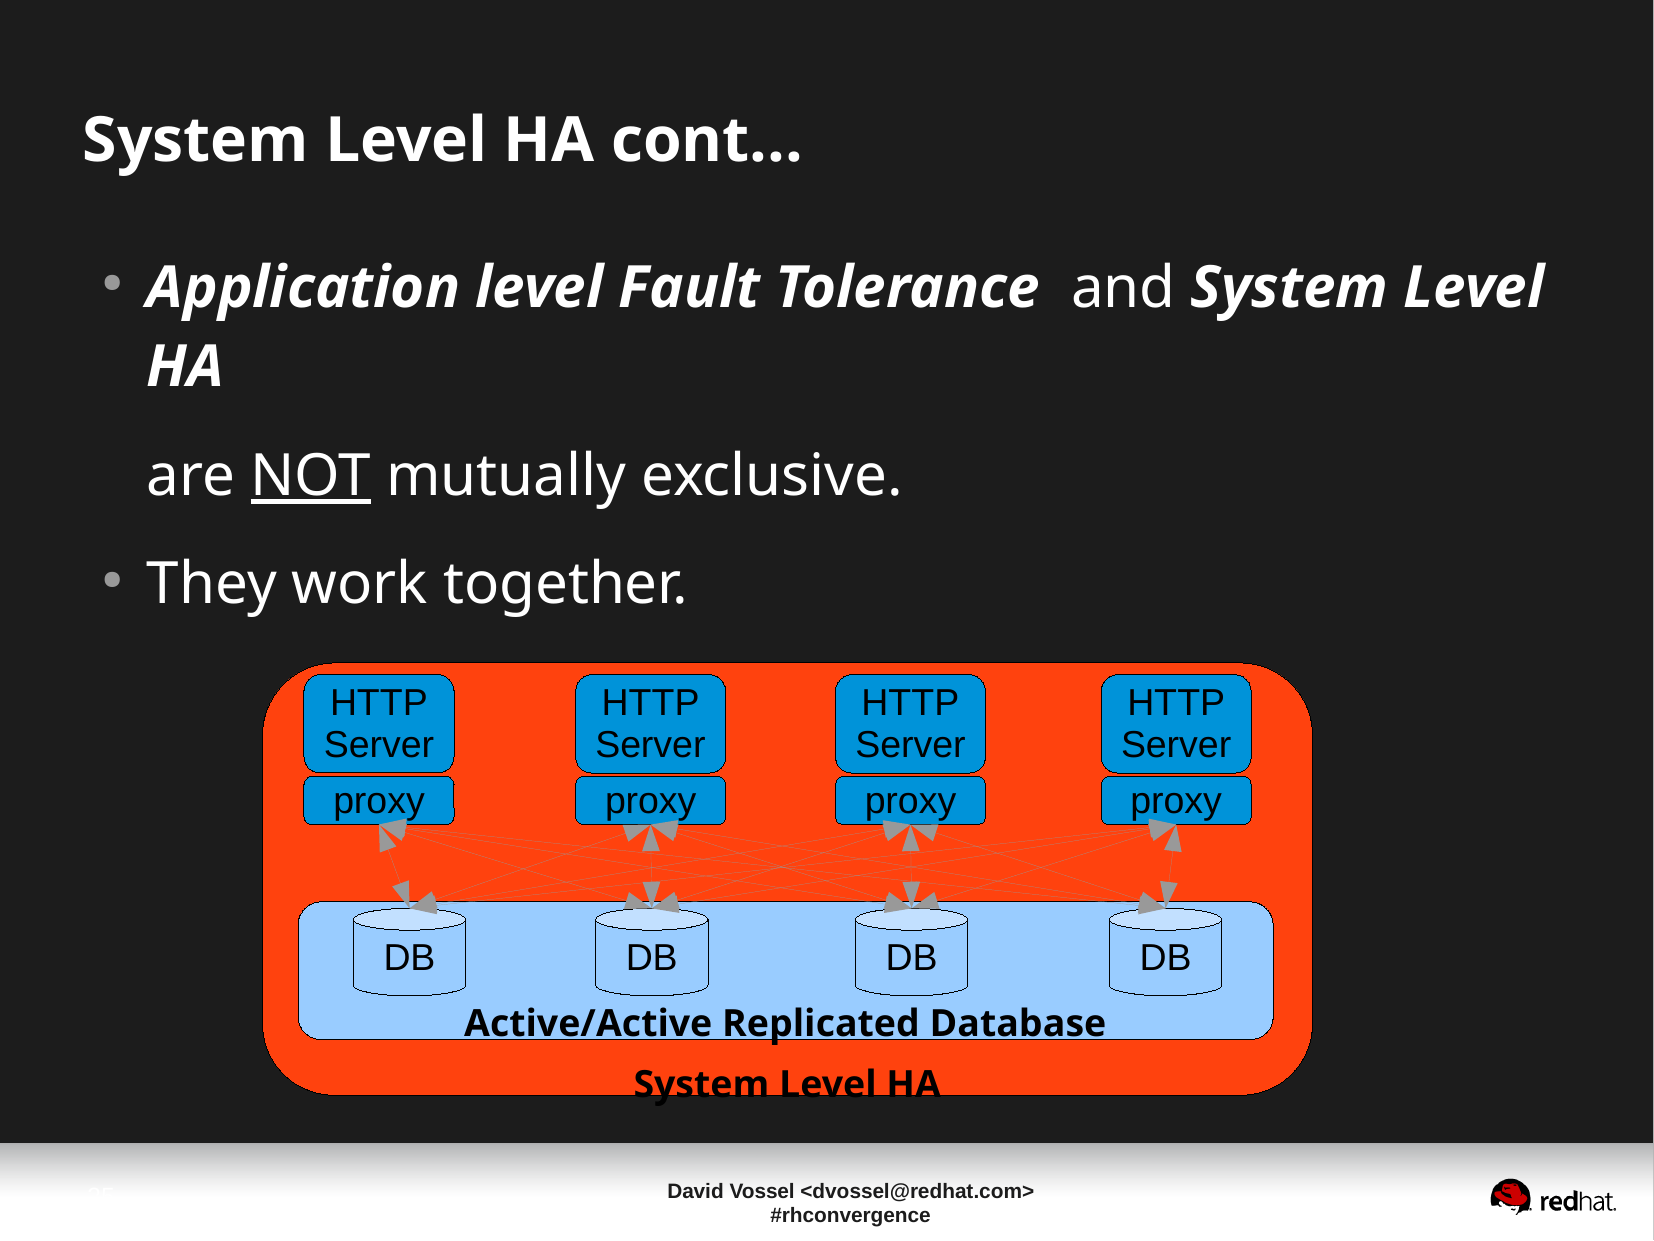

# System Level HA cont...
Application level Fault Tolerance and System Level HA
are NOT mutually exclusive.
They work together.
System Level HA
HTTP
Server
HTTP
Server
HTTP
Server
HTTP
Server
proxy
proxy
proxy
proxy
Active/Active Replicated Database
DB
DB
DB
DB